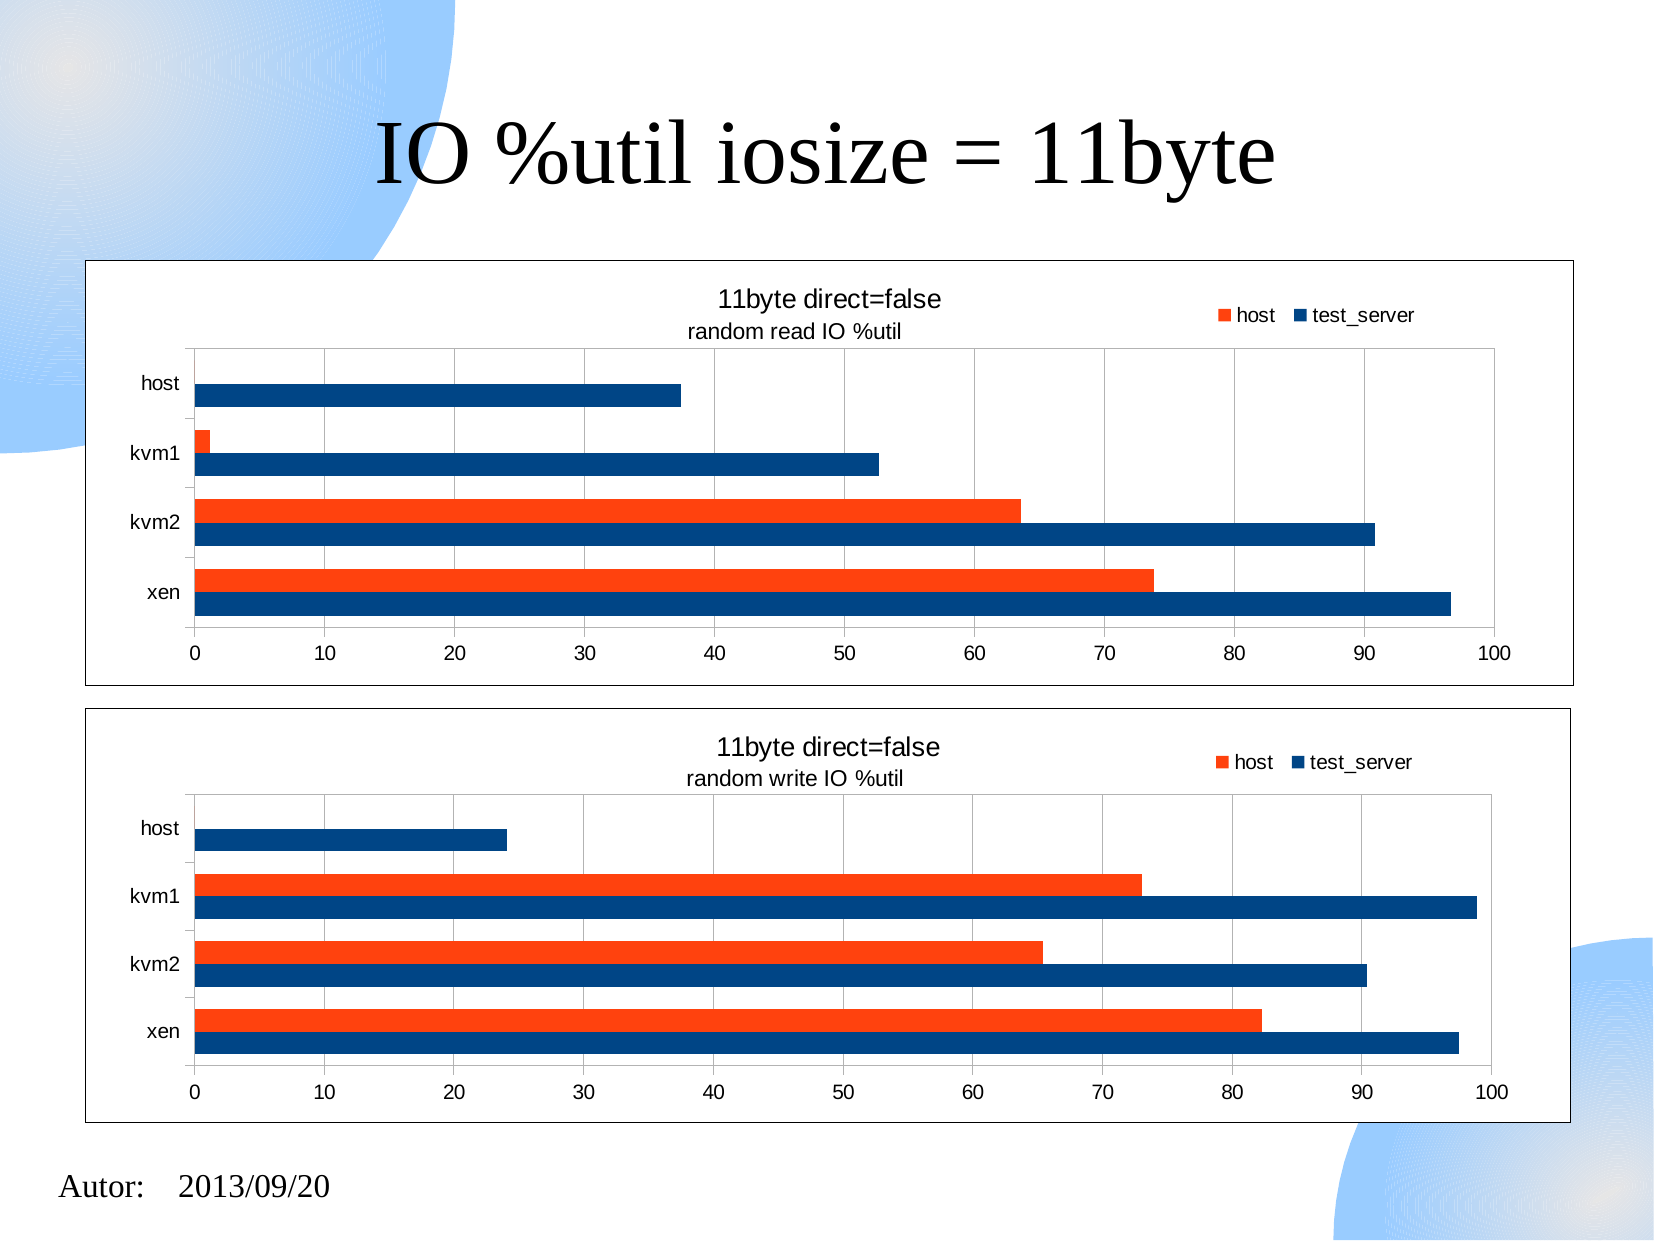

# IO %util iosize = 11byte
### Chart: 11byte direct=false
random read IO %util
| Category | test_server | host |
|---|---|---|
| xen | 96.68 | 73.7977777778 |
| kvm2 | 90.79 | 63.6183783784 |
| kvm1 | 52.62 | 1.13833333333 |
| host | 37.42 | 0.0 |
### Chart: 11byte direct=false
random write IO %util
| Category | test_server | host |
|---|---|---|
| xen | 97.45 | 82.28 |
| kvm2 | 90.4 | 65.4043243243 |
| kvm1 | 98.85 | 73.0611111111 |
| host | 24.1 | 0.0 |